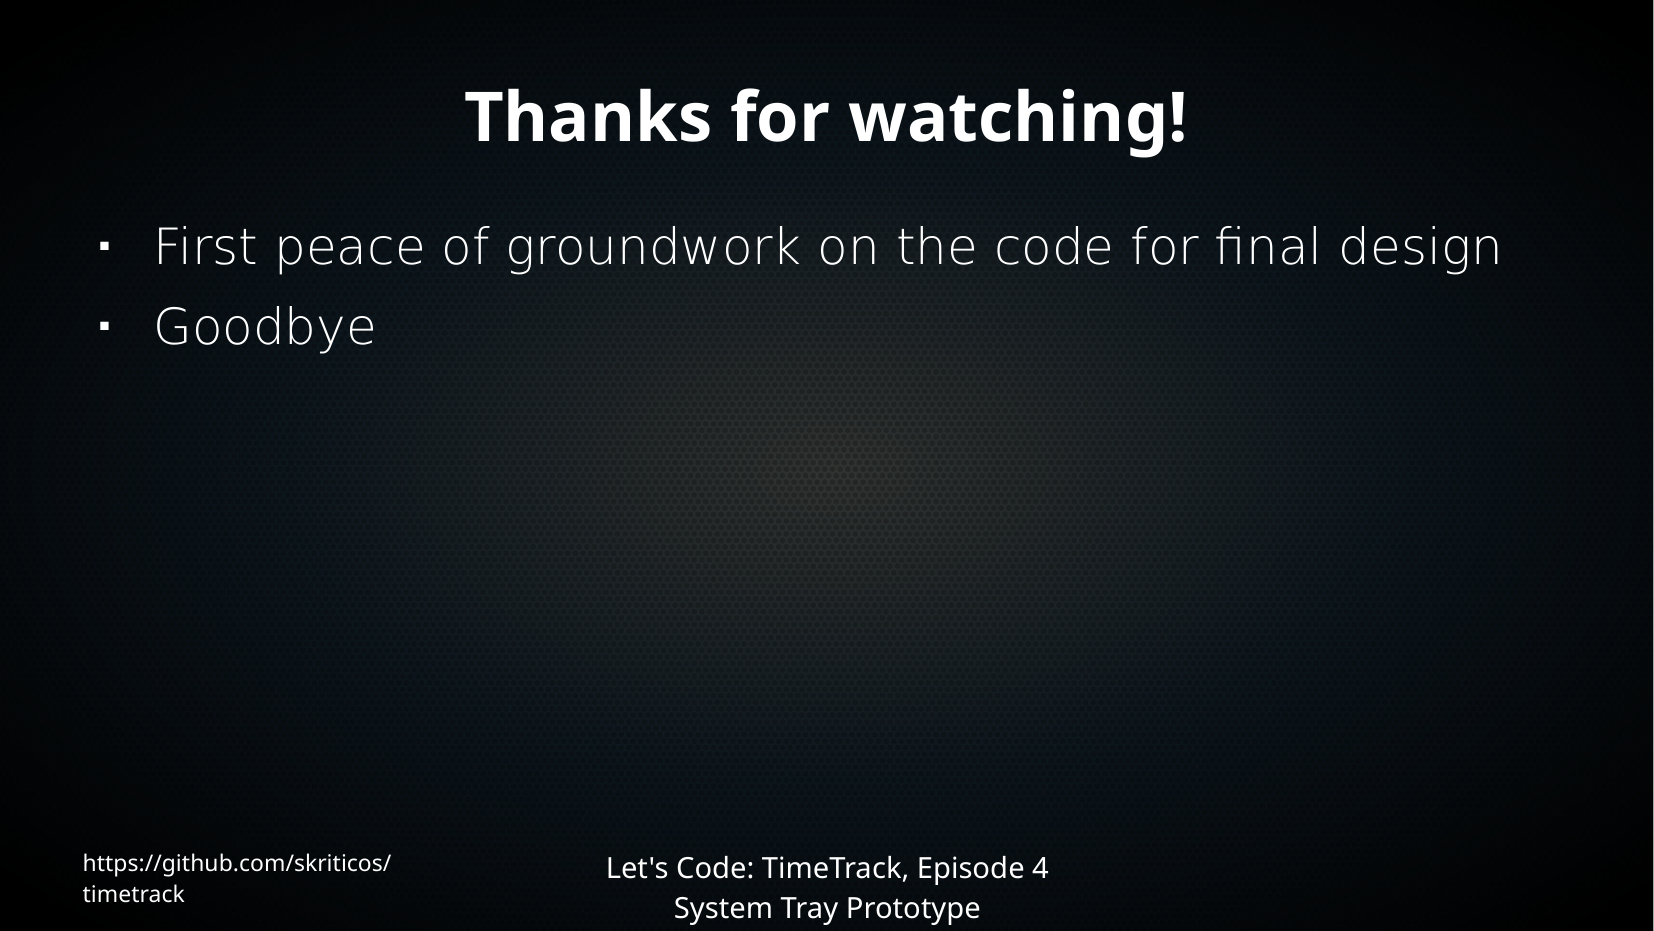

# Thanks for watching!
First peace of groundwork on the code for final design
Goodbye